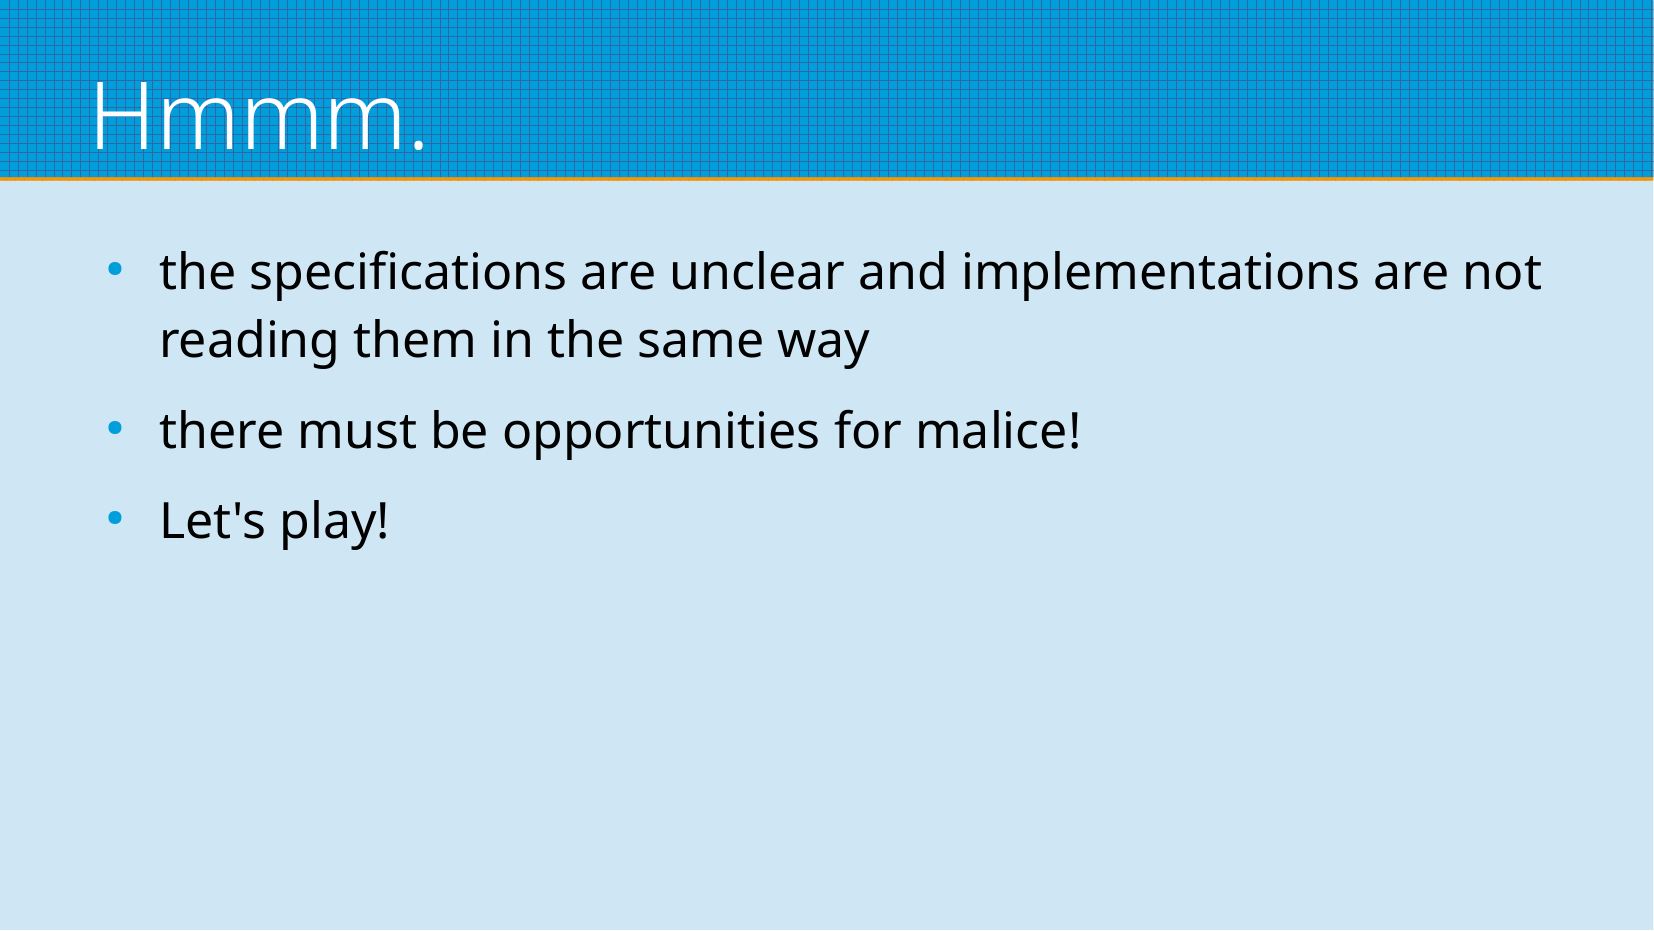

# Hmmm.
the specifications are unclear and implementations are not reading them in the same way
there must be opportunities for malice!
Let's play!